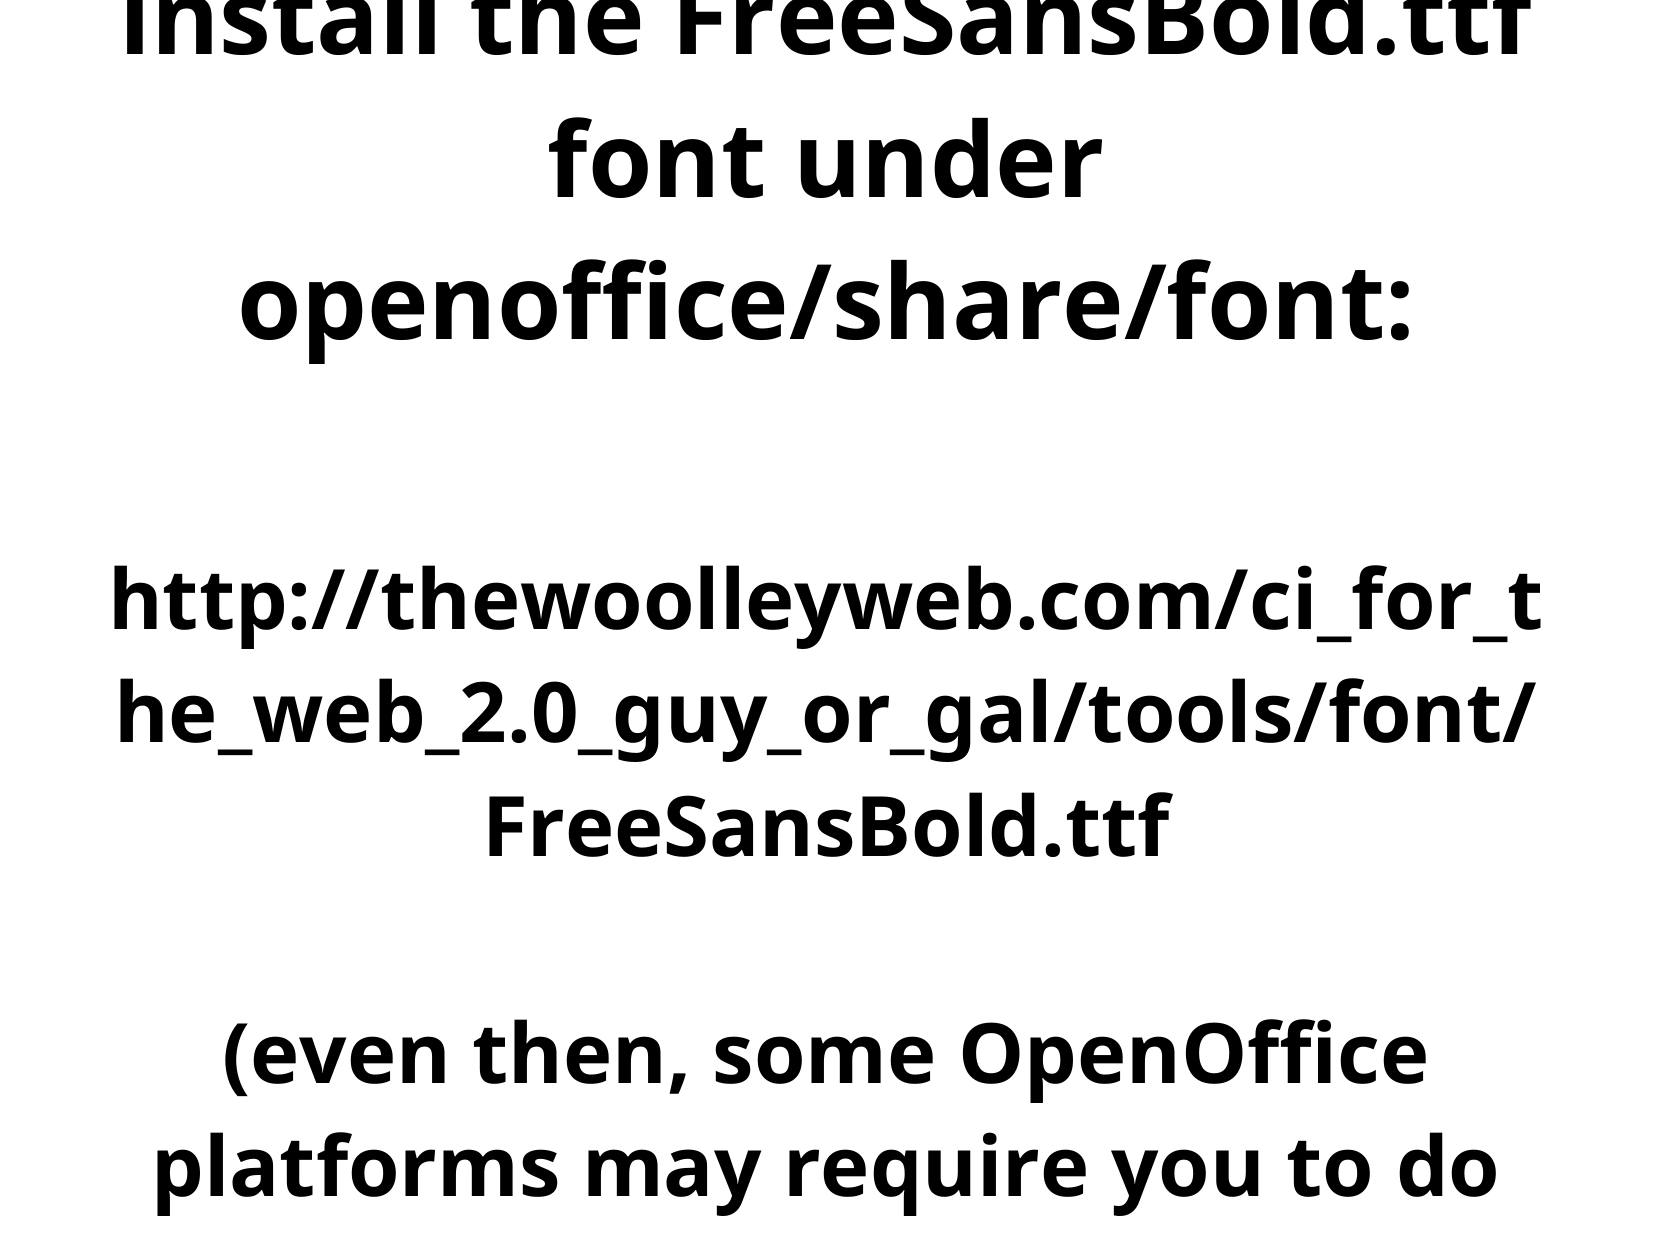

# For best formatting, please install the FreeSansBold.ttf font under openoffice/share/font: http://thewoolleyweb.com/ci_for_the_web_2.0_guy_or_gal/tools/font/FreeSansBold.ttf (even then, some OpenOffice platforms may require you to do outline -> select all -> and pick the font. But hey, it's free...)